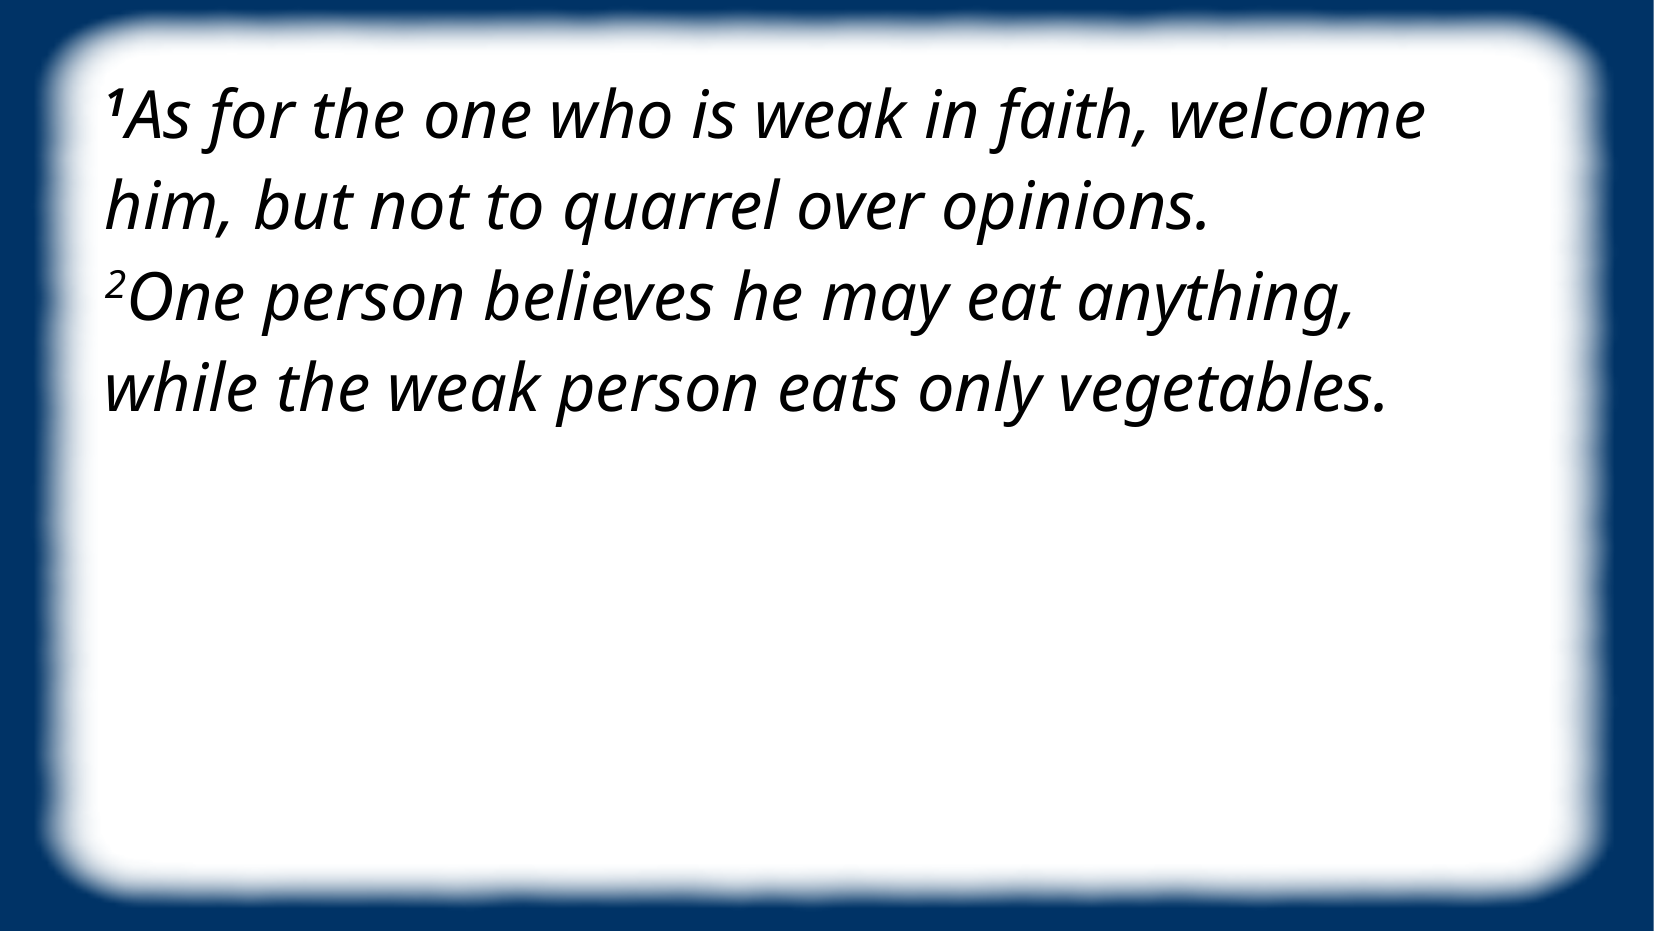

1As for the one who is weak in faith, welcome him, but not to quarrel over opinions.
2One person believes he may eat anything, while the weak person eats only vegetables.